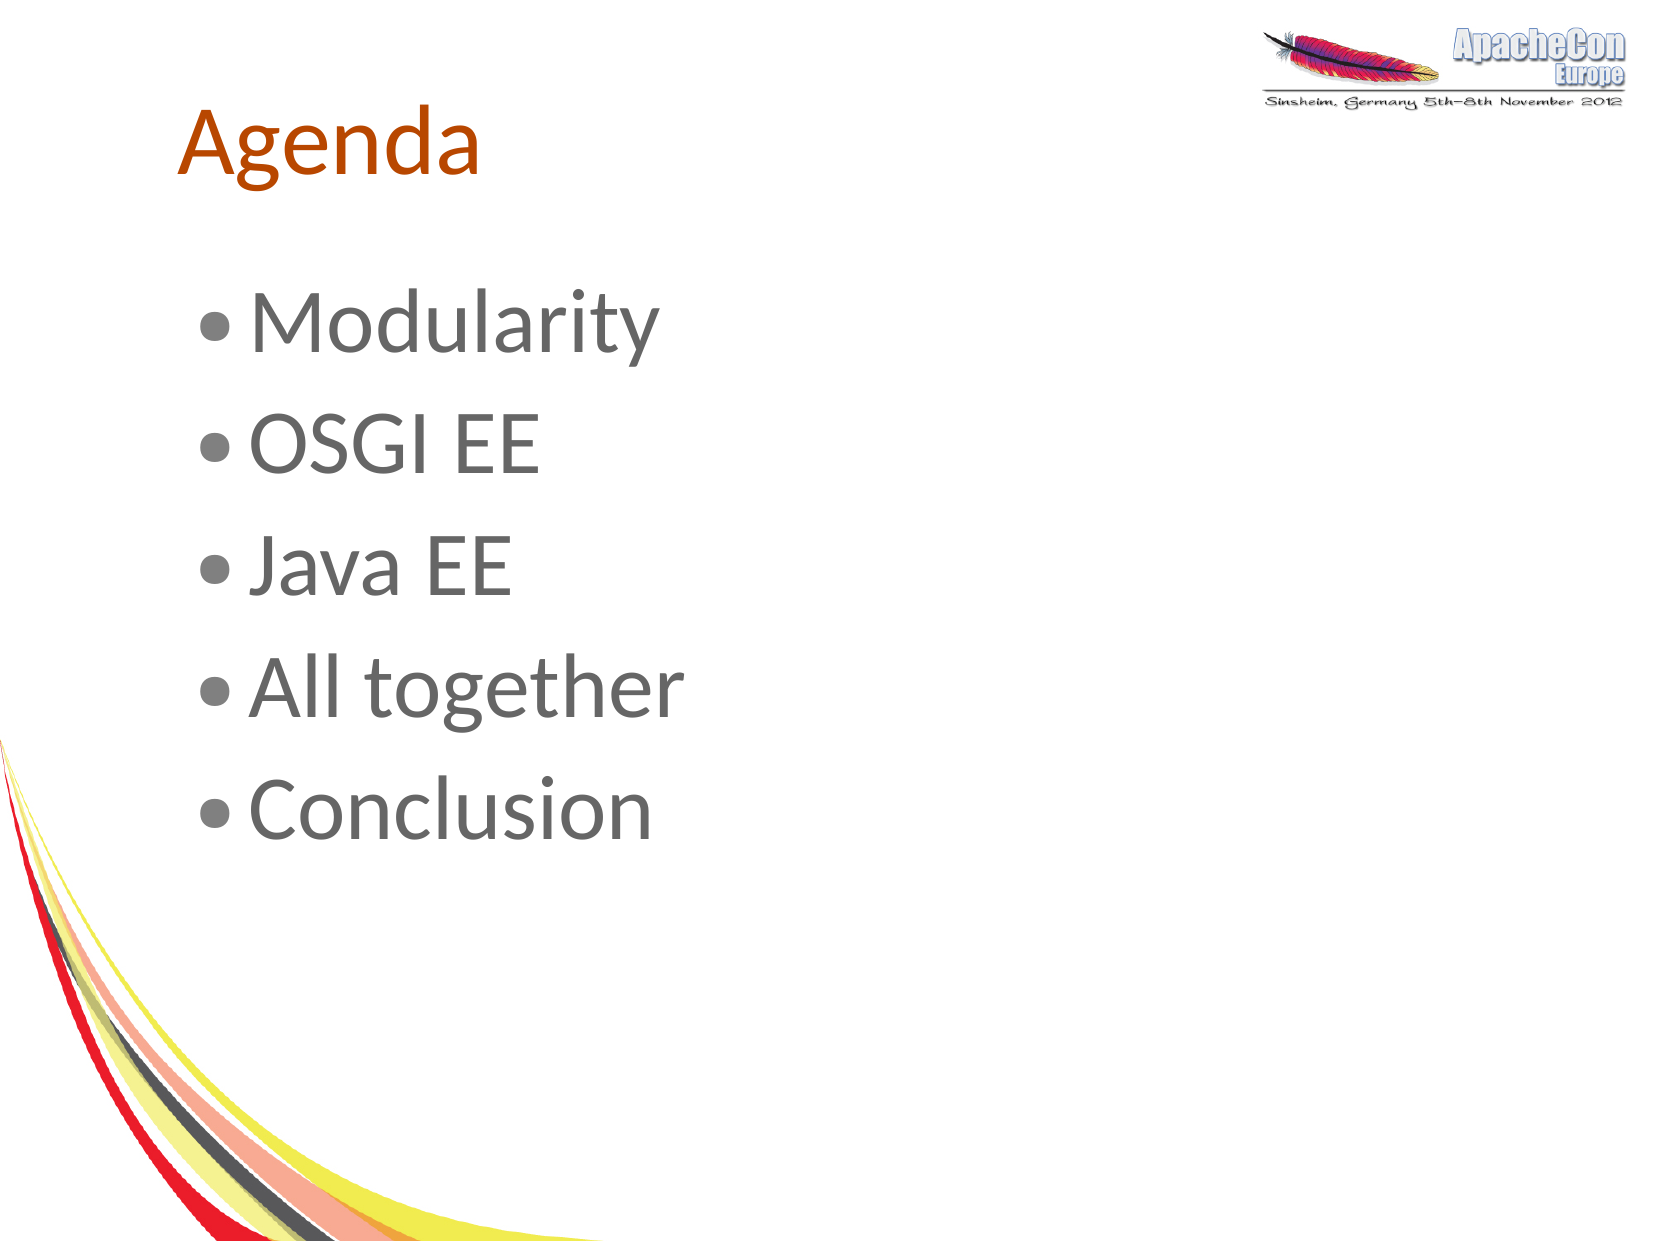

# Agenda
Modularity
OSGI EE
Java EE
All together
Conclusion